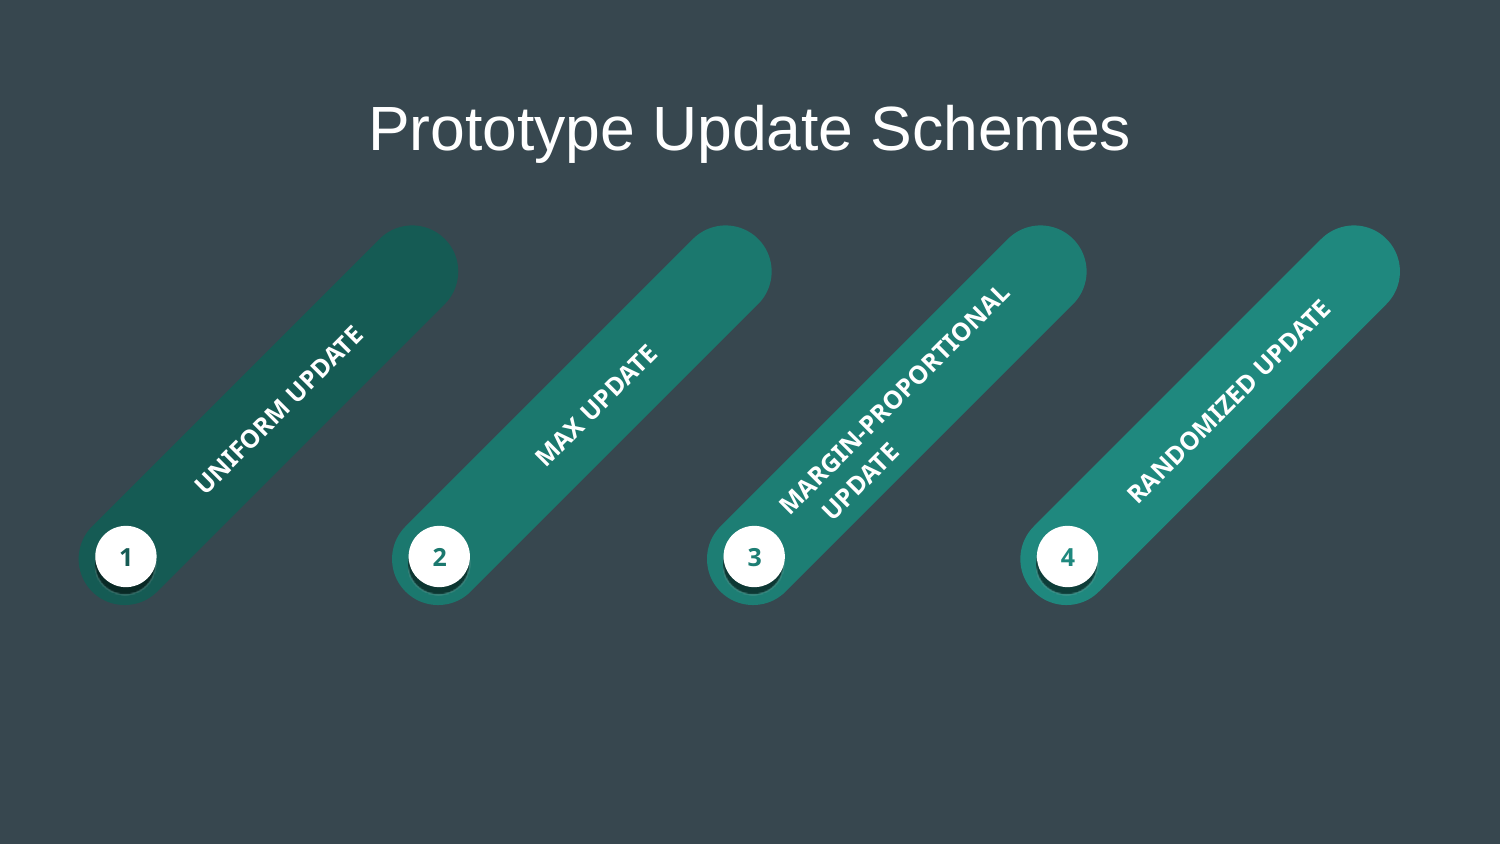

# Prototype Update Schemes
 UNIFORM UPDATE
1
 MAX UPDATE
2
 MARGIN-PROPORTIONAL UPDATE
3
 RANDOMIZED UPDATE
4